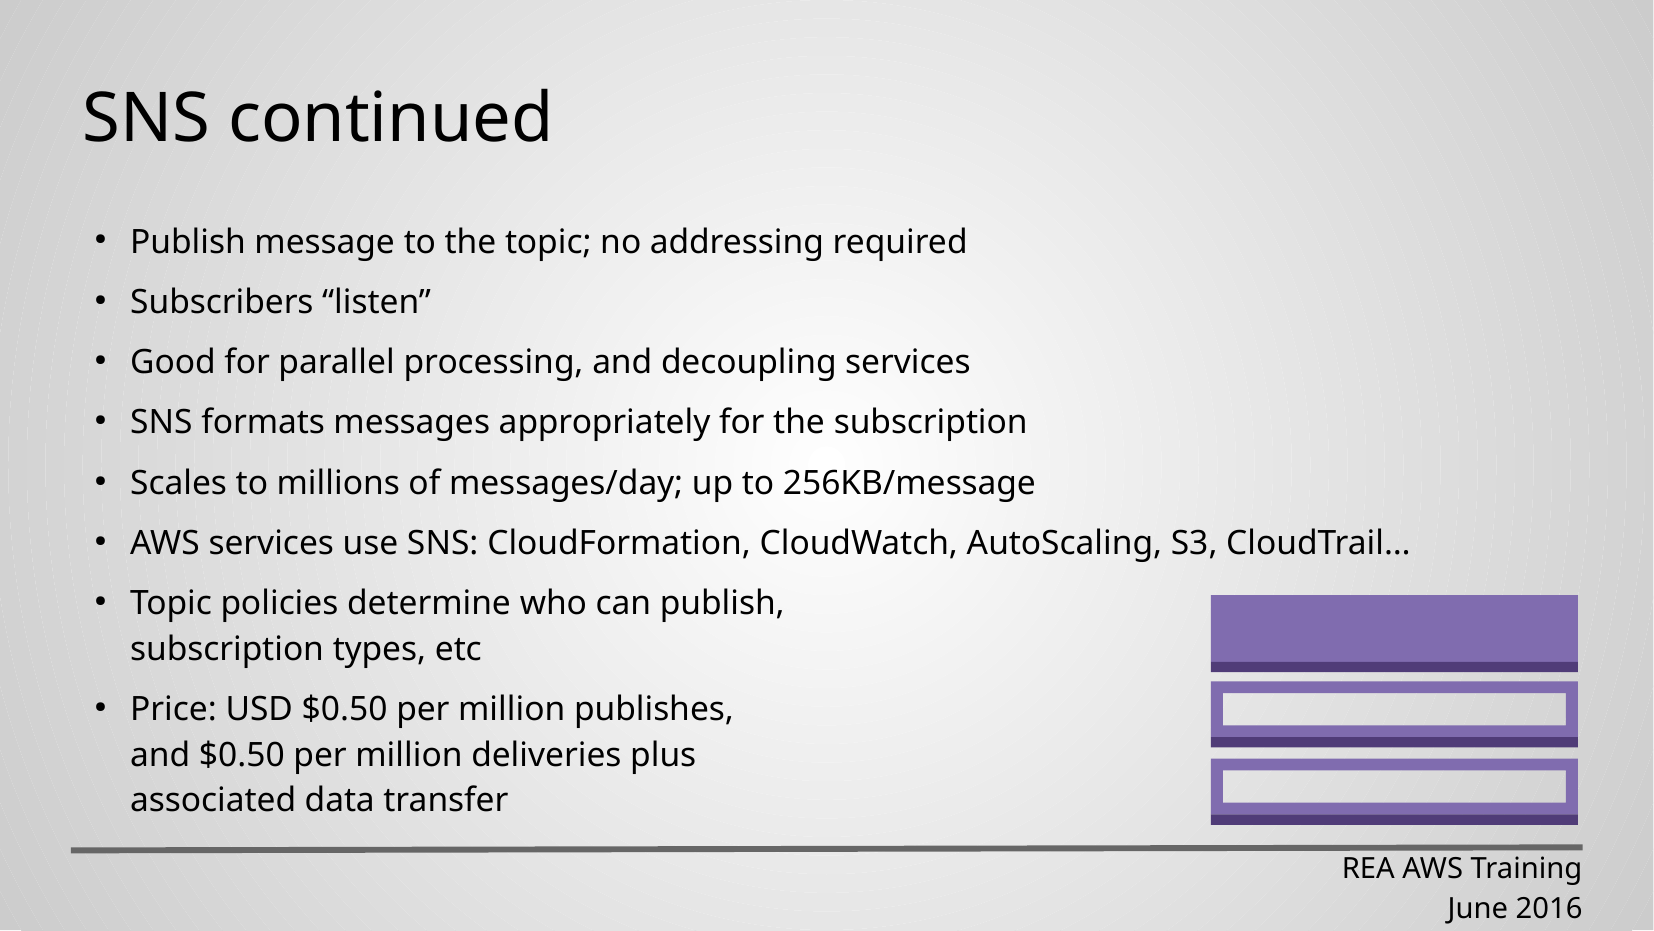

# SNS continued
Publish message to the topic; no addressing required
Subscribers “listen”
Good for parallel processing, and decoupling services
SNS formats messages appropriately for the subscription
Scales to millions of messages/day; up to 256KB/message
AWS services use SNS: CloudFormation, CloudWatch, AutoScaling, S3, CloudTrail…
Topic policies determine who can publish,
subscription types, etc
Price: USD $0.50 per million publishes,
and $0.50 per million deliveries plus
associated data transfer